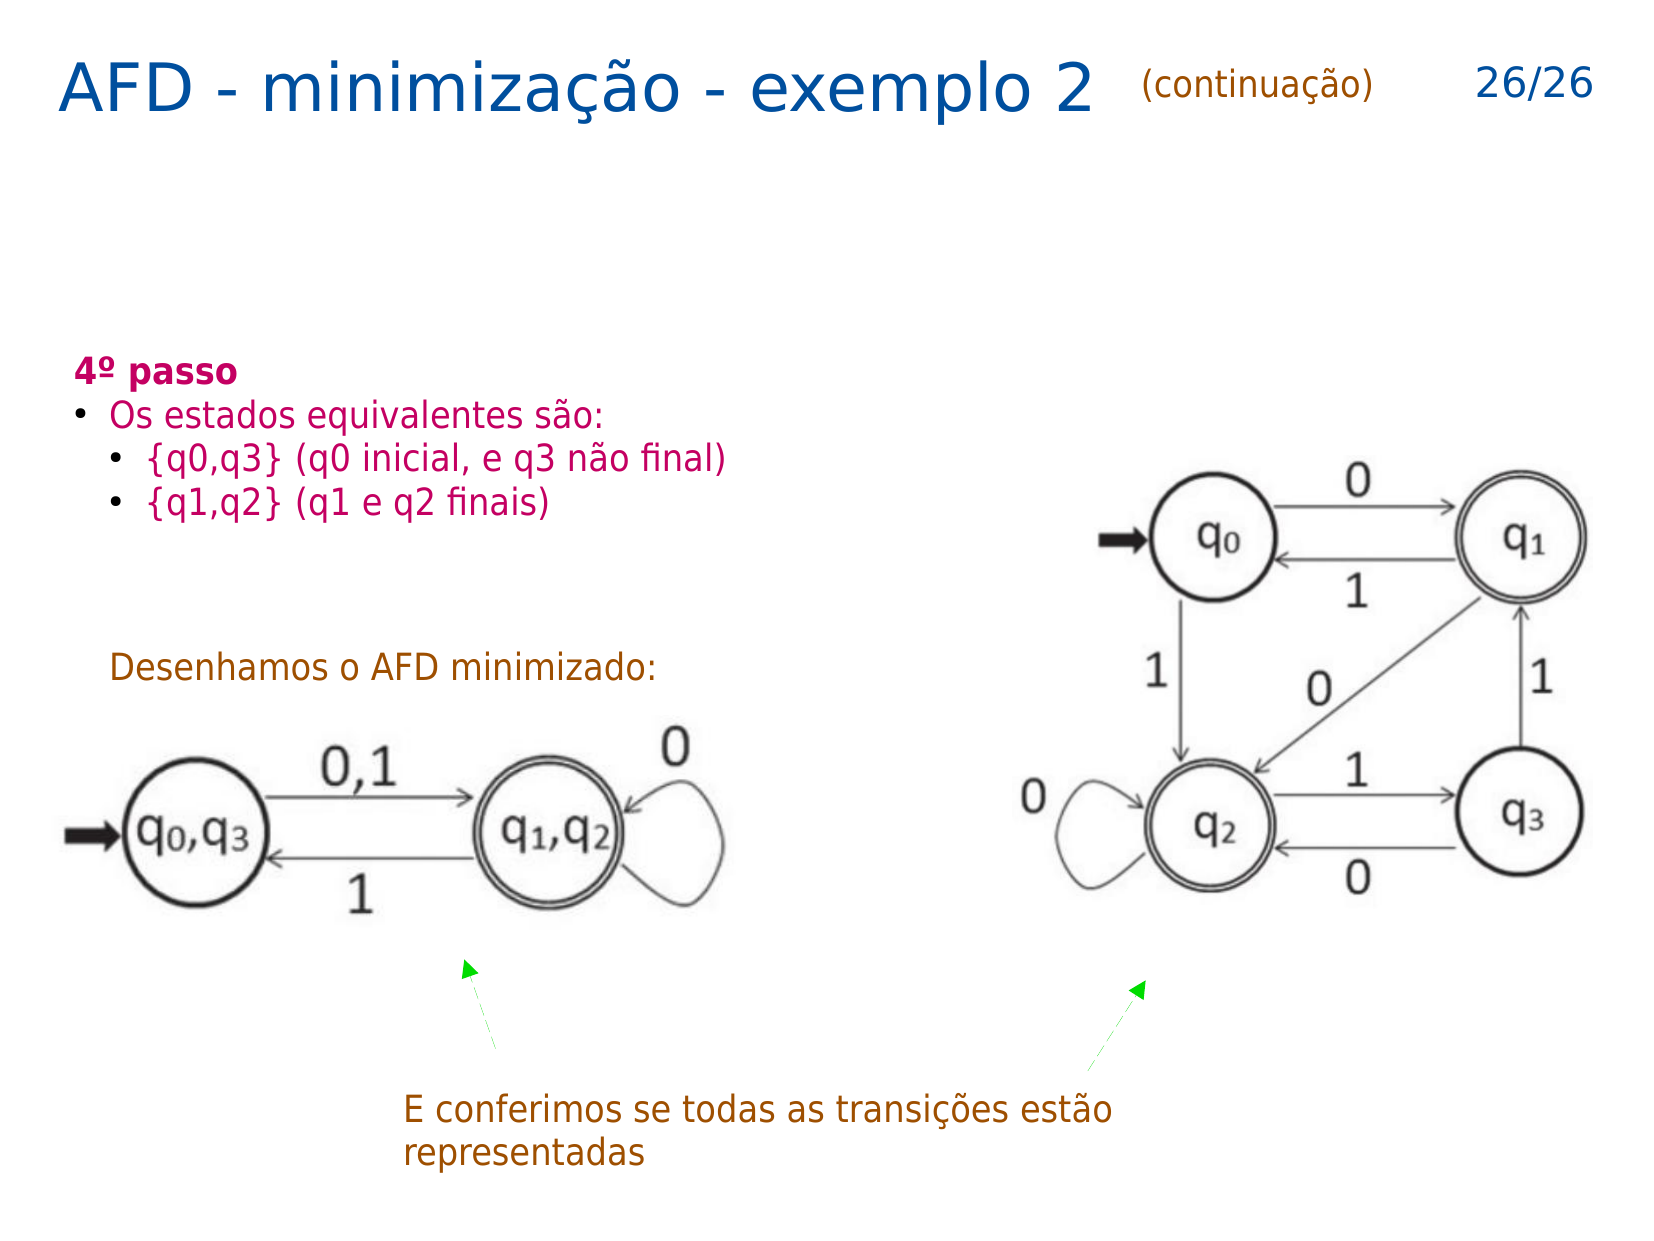

# AFD - minimização - exemplo 2
(continuação)
26
4º passo
Os estados equivalentes são:
{q0,q3} (q0 inicial, e q3 não final)
{q1,q2} (q1 e q2 finais)
Desenhamos o AFD minimizado:
E conferimos se todas as transições estão representadas